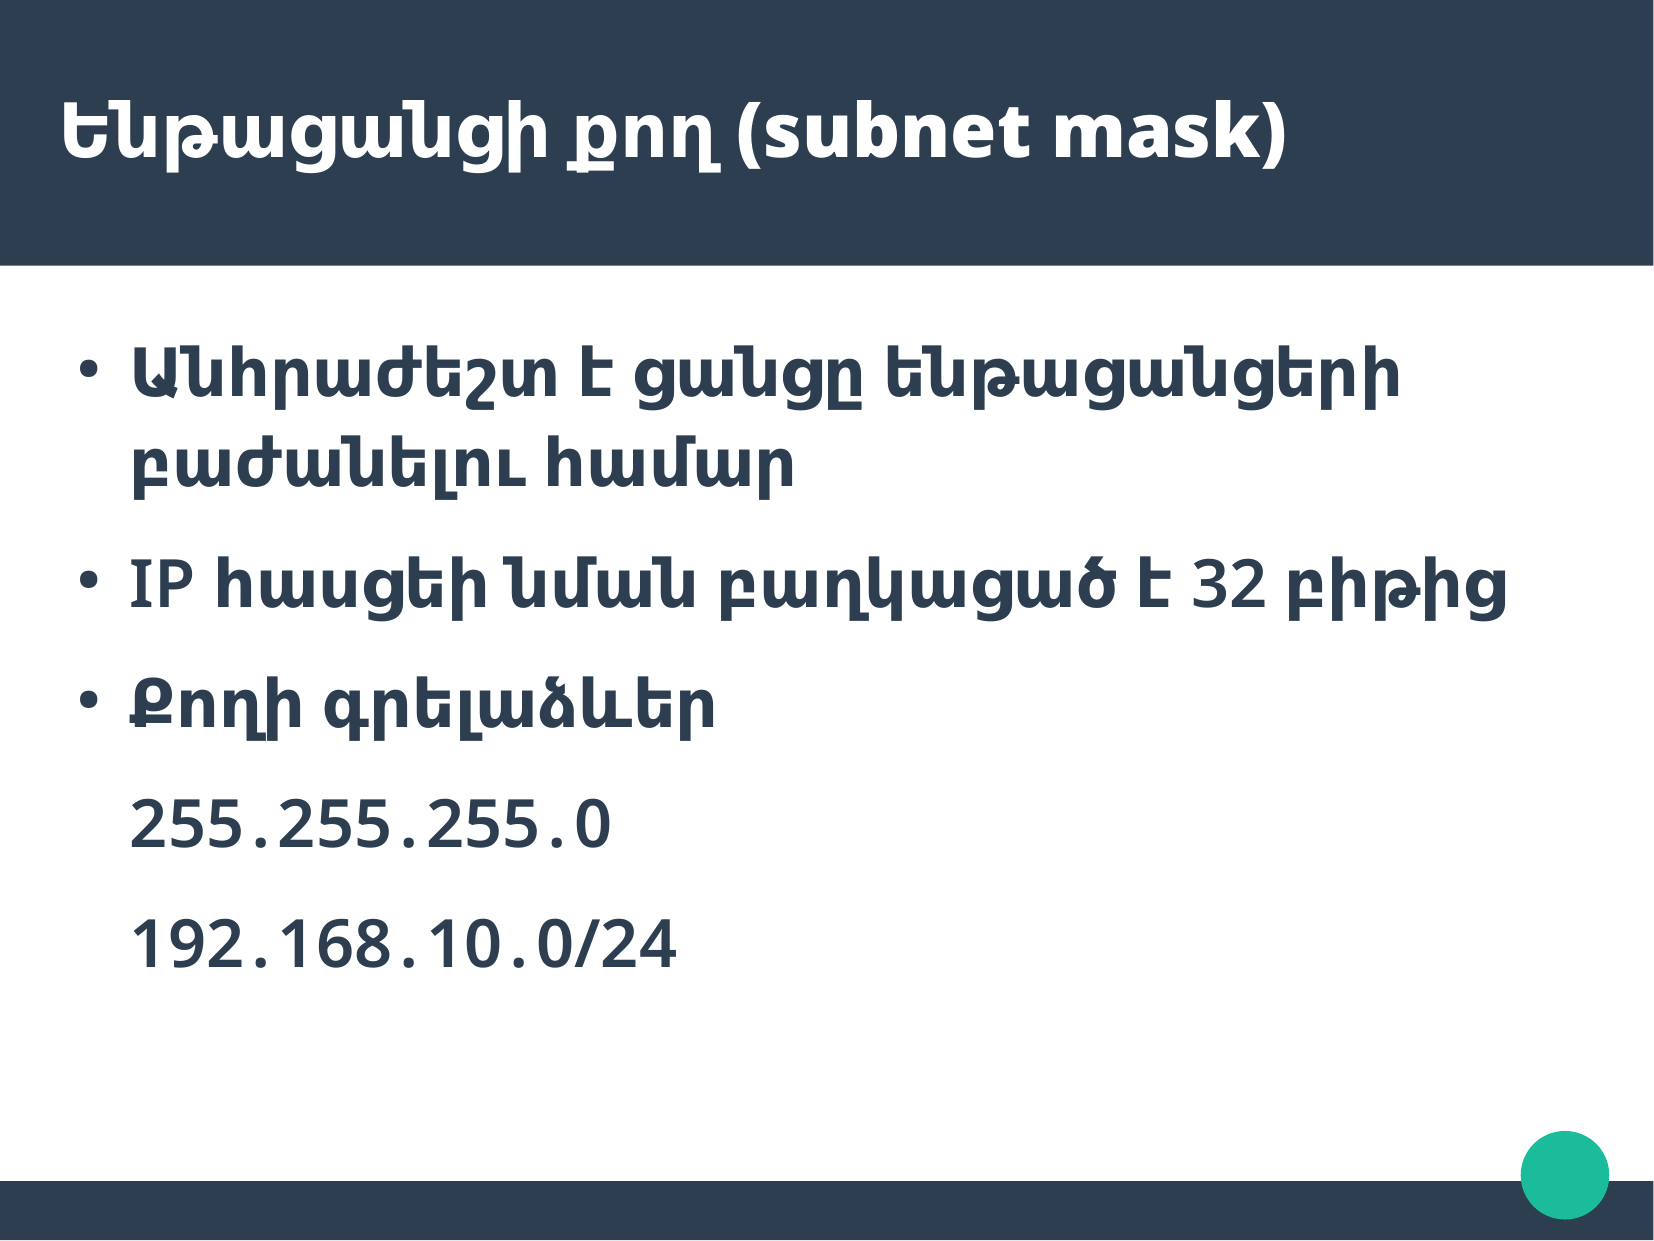

# Ենթացանցի քող (subnet mask)
Անհրաժեշտ է ցանցը ենթացանցերի բաժանելու համար
IP հասցեի նման բաղկացած է 32 բիթից
Քողի գրելաձևեր
255․255․255․0
192․168․10․0/24